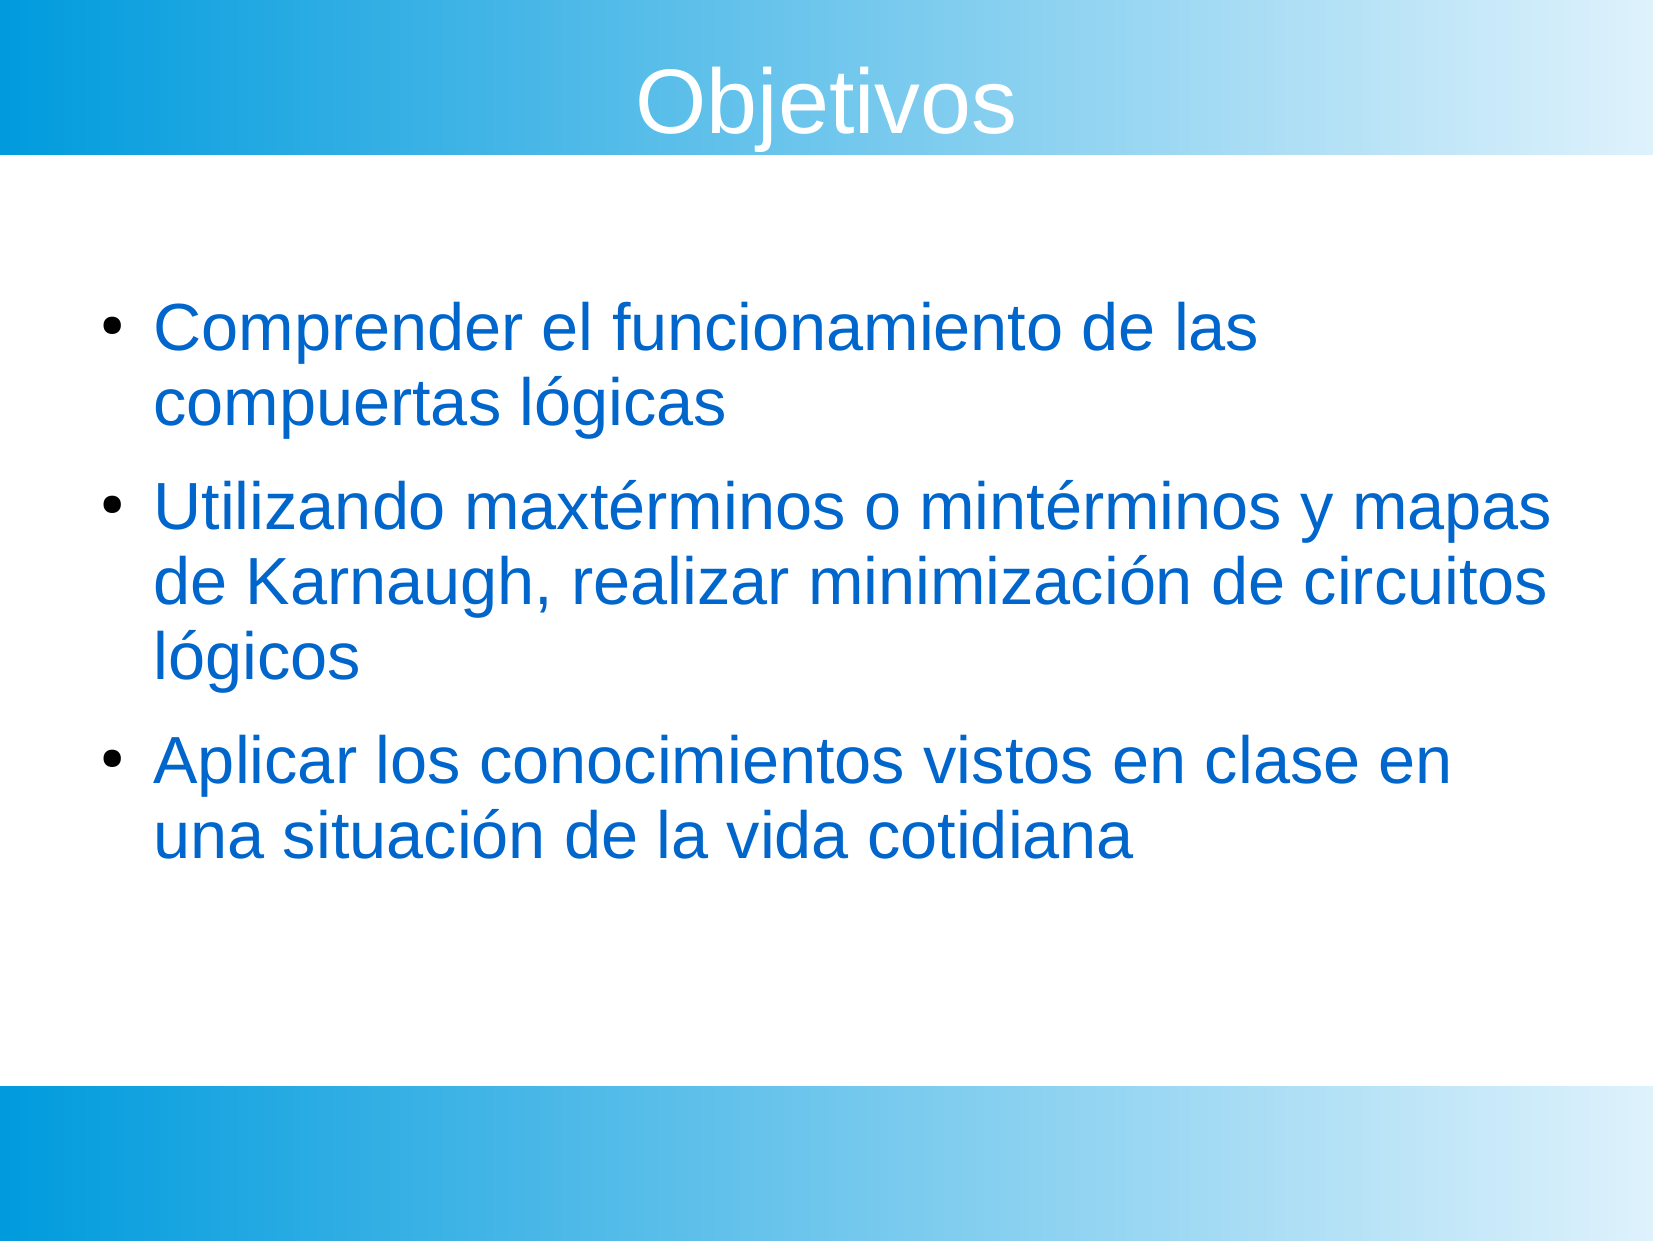

# Objetivos
Comprender el funcionamiento de las compuertas lógicas
Utilizando maxtérminos o mintérminos y mapas de Karnaugh, realizar minimización de circuitos lógicos
Aplicar los conocimientos vistos en clase en una situación de la vida cotidiana